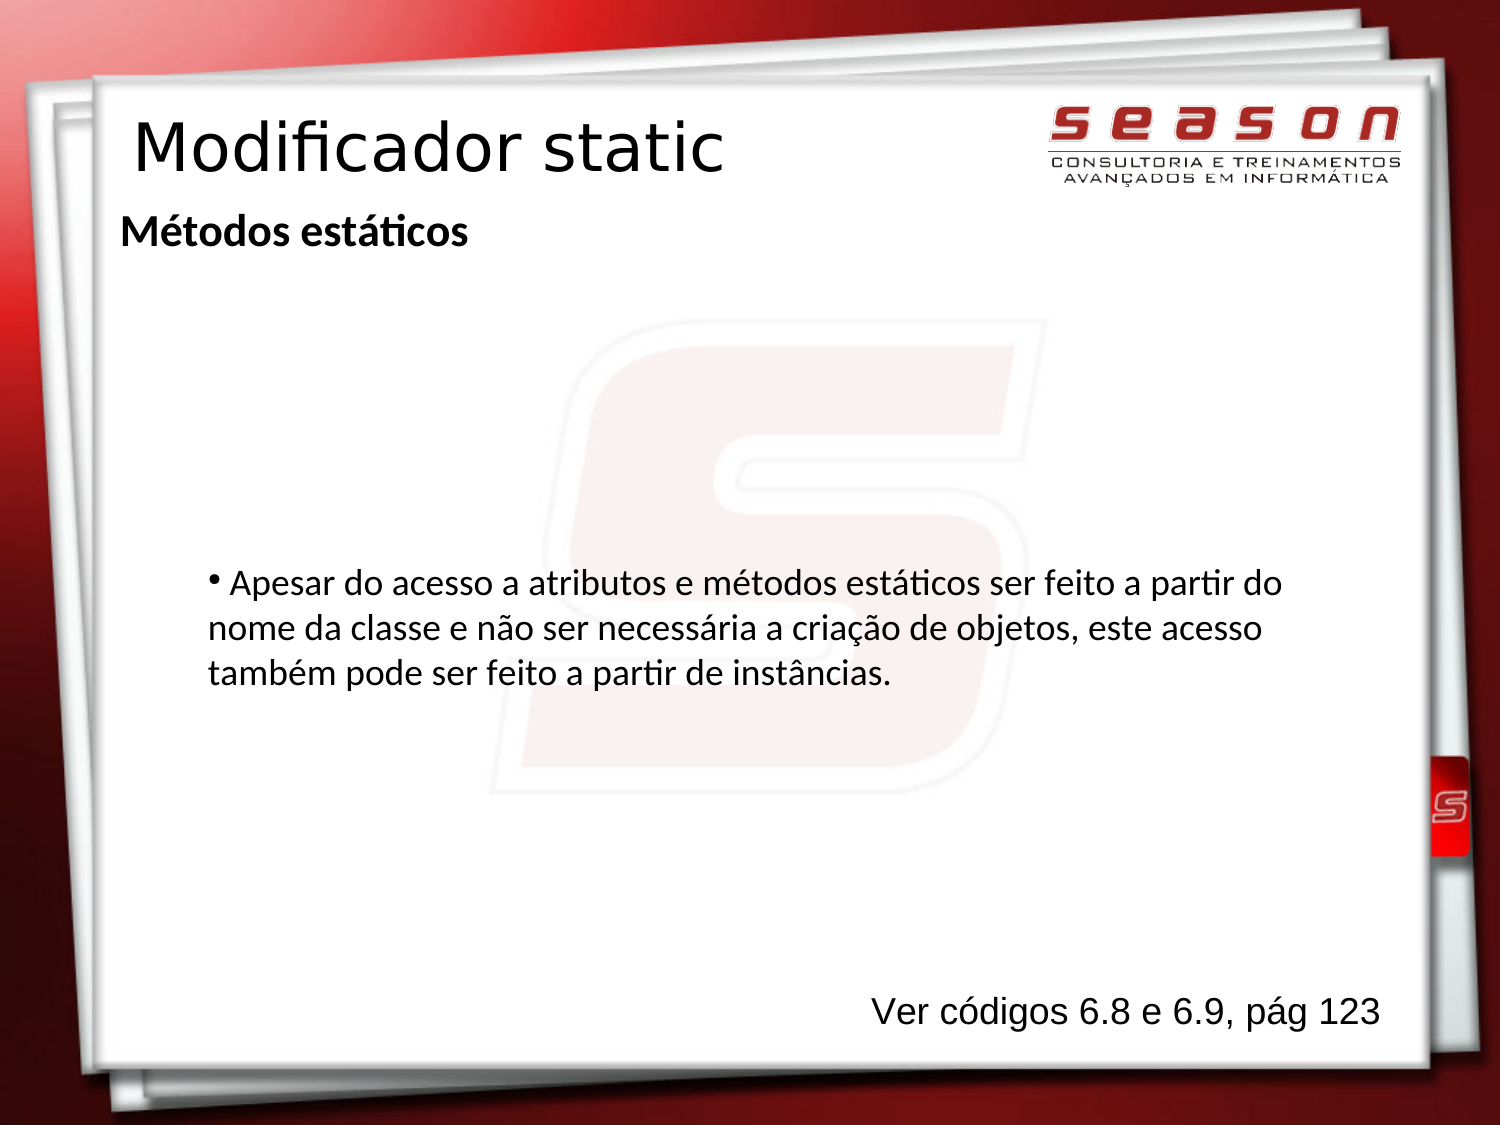

# Modificador static
Métodos estáticos
 Apesar do acesso a atributos e métodos estáticos ser feito a partir do nome da classe e não ser necessária a criação de objetos, este acesso também pode ser feito a partir de instâncias.
Ver códigos 6.8 e 6.9, pág 123